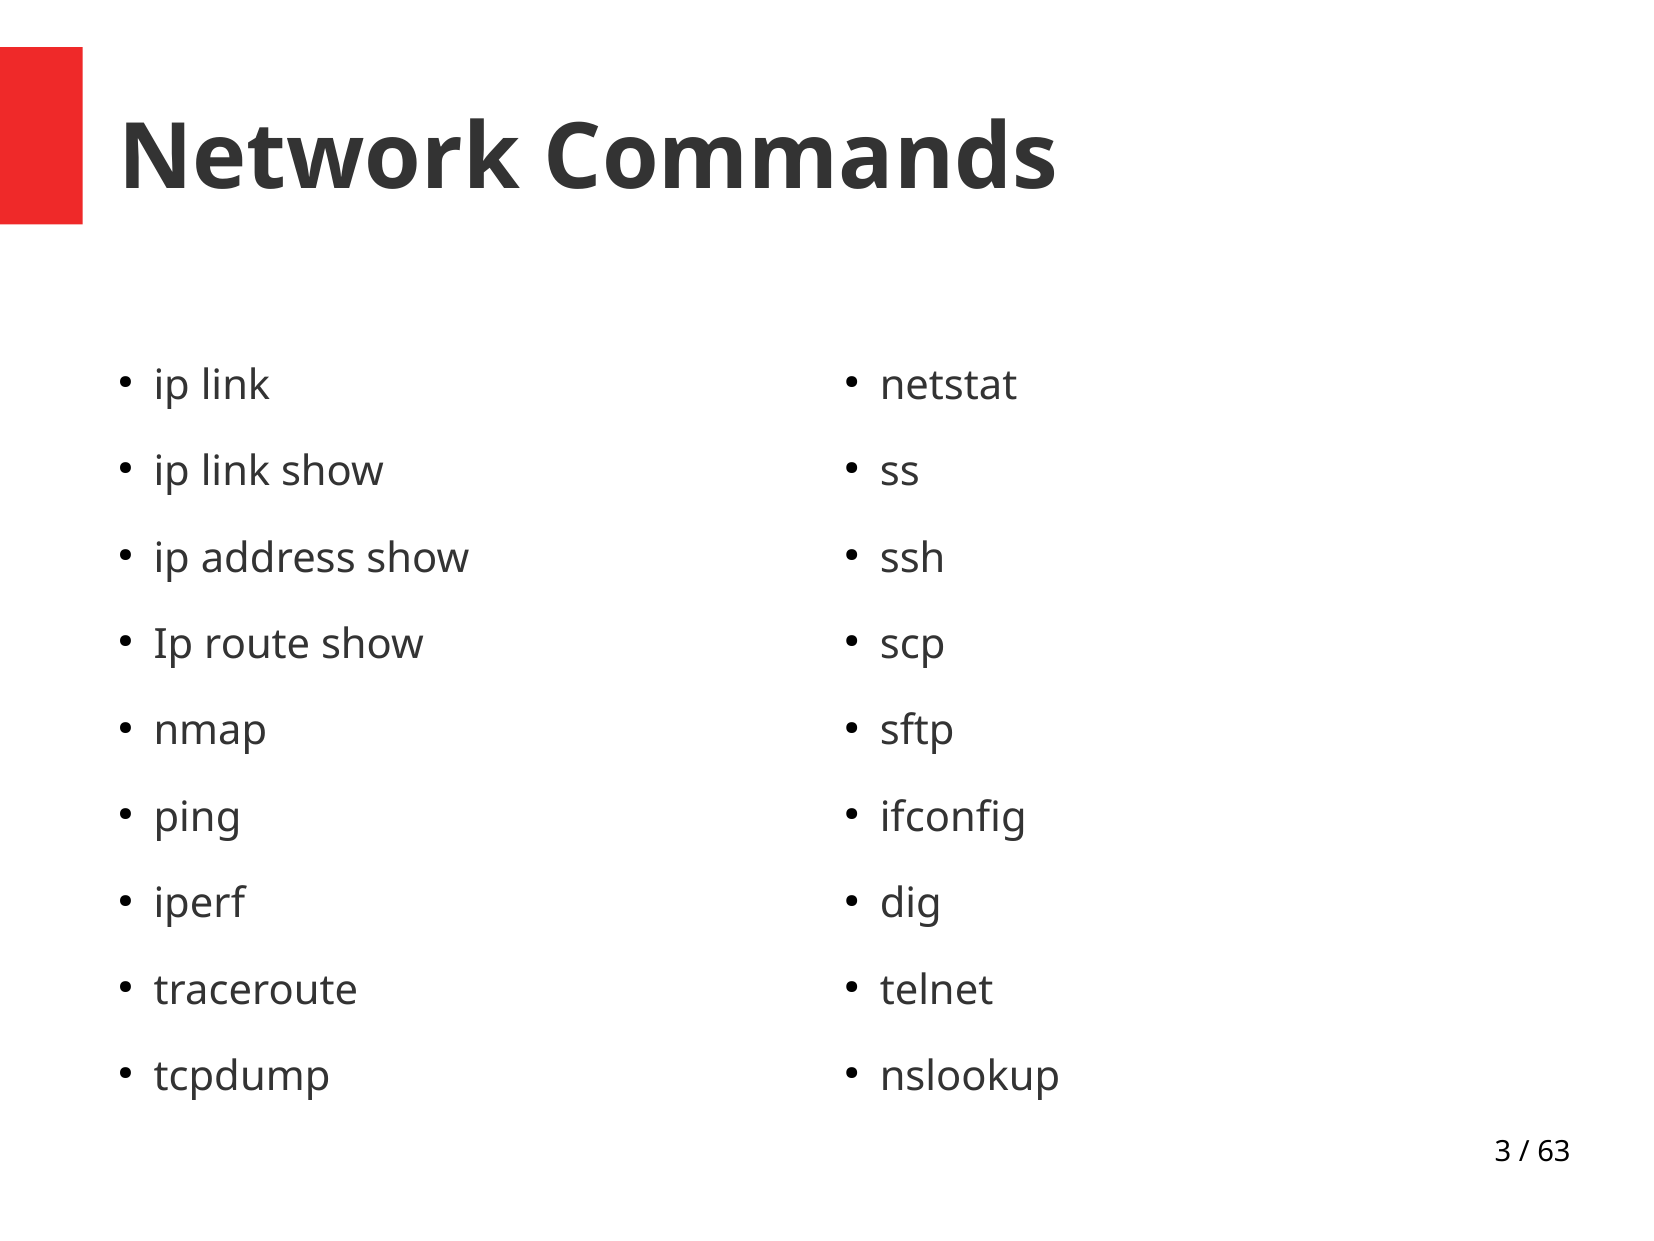

# Network Commands
ip link
ip link show
ip address show
Ip route show
nmap
ping
iperf
traceroute
tcpdump
netstat
ss
ssh
scp
sftp
ifconfig
dig
telnet
nslookup
3